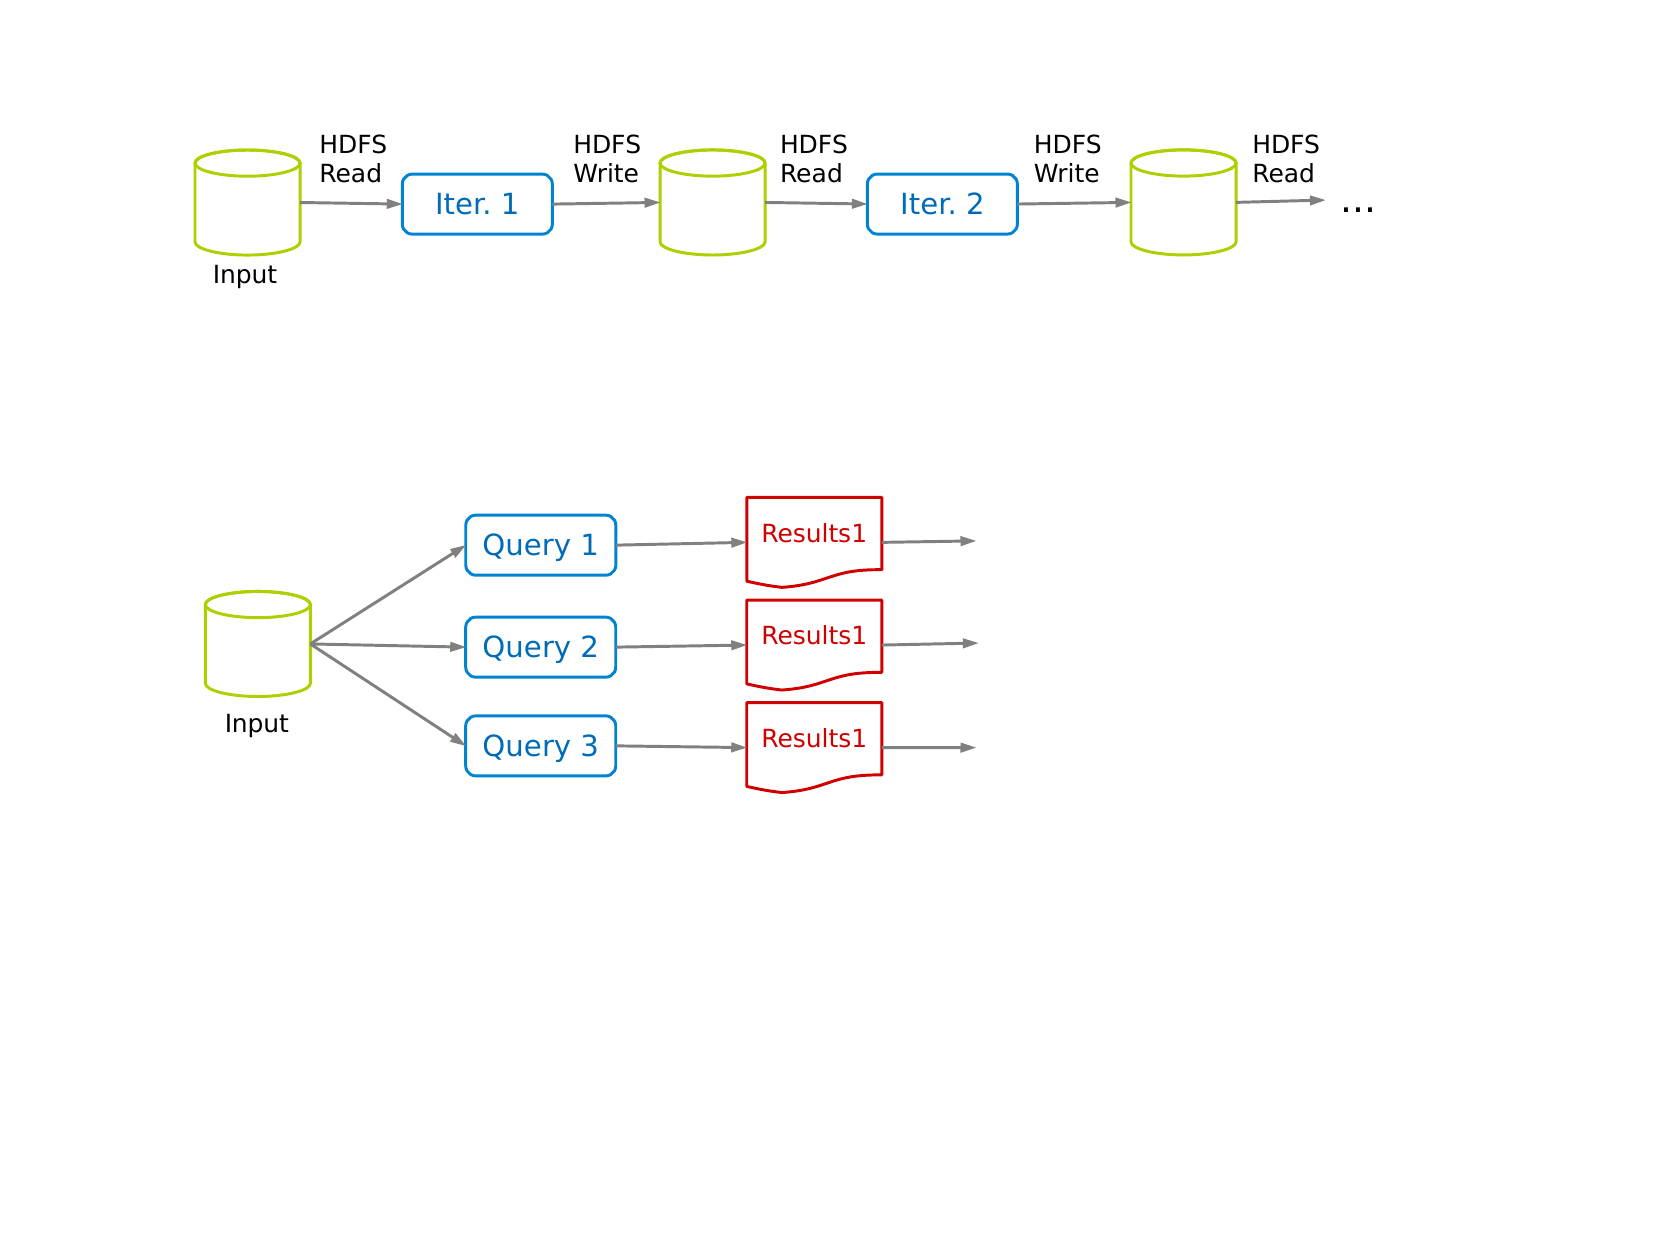

HDFS
Read
HDFS
Write
HDFS
Read
HDFS
Read
HDFS
Write
...
Iter. 2
Iter. 1
Input
Results1
Query 1
Results1
Query 2
Input
Results1
Query 3